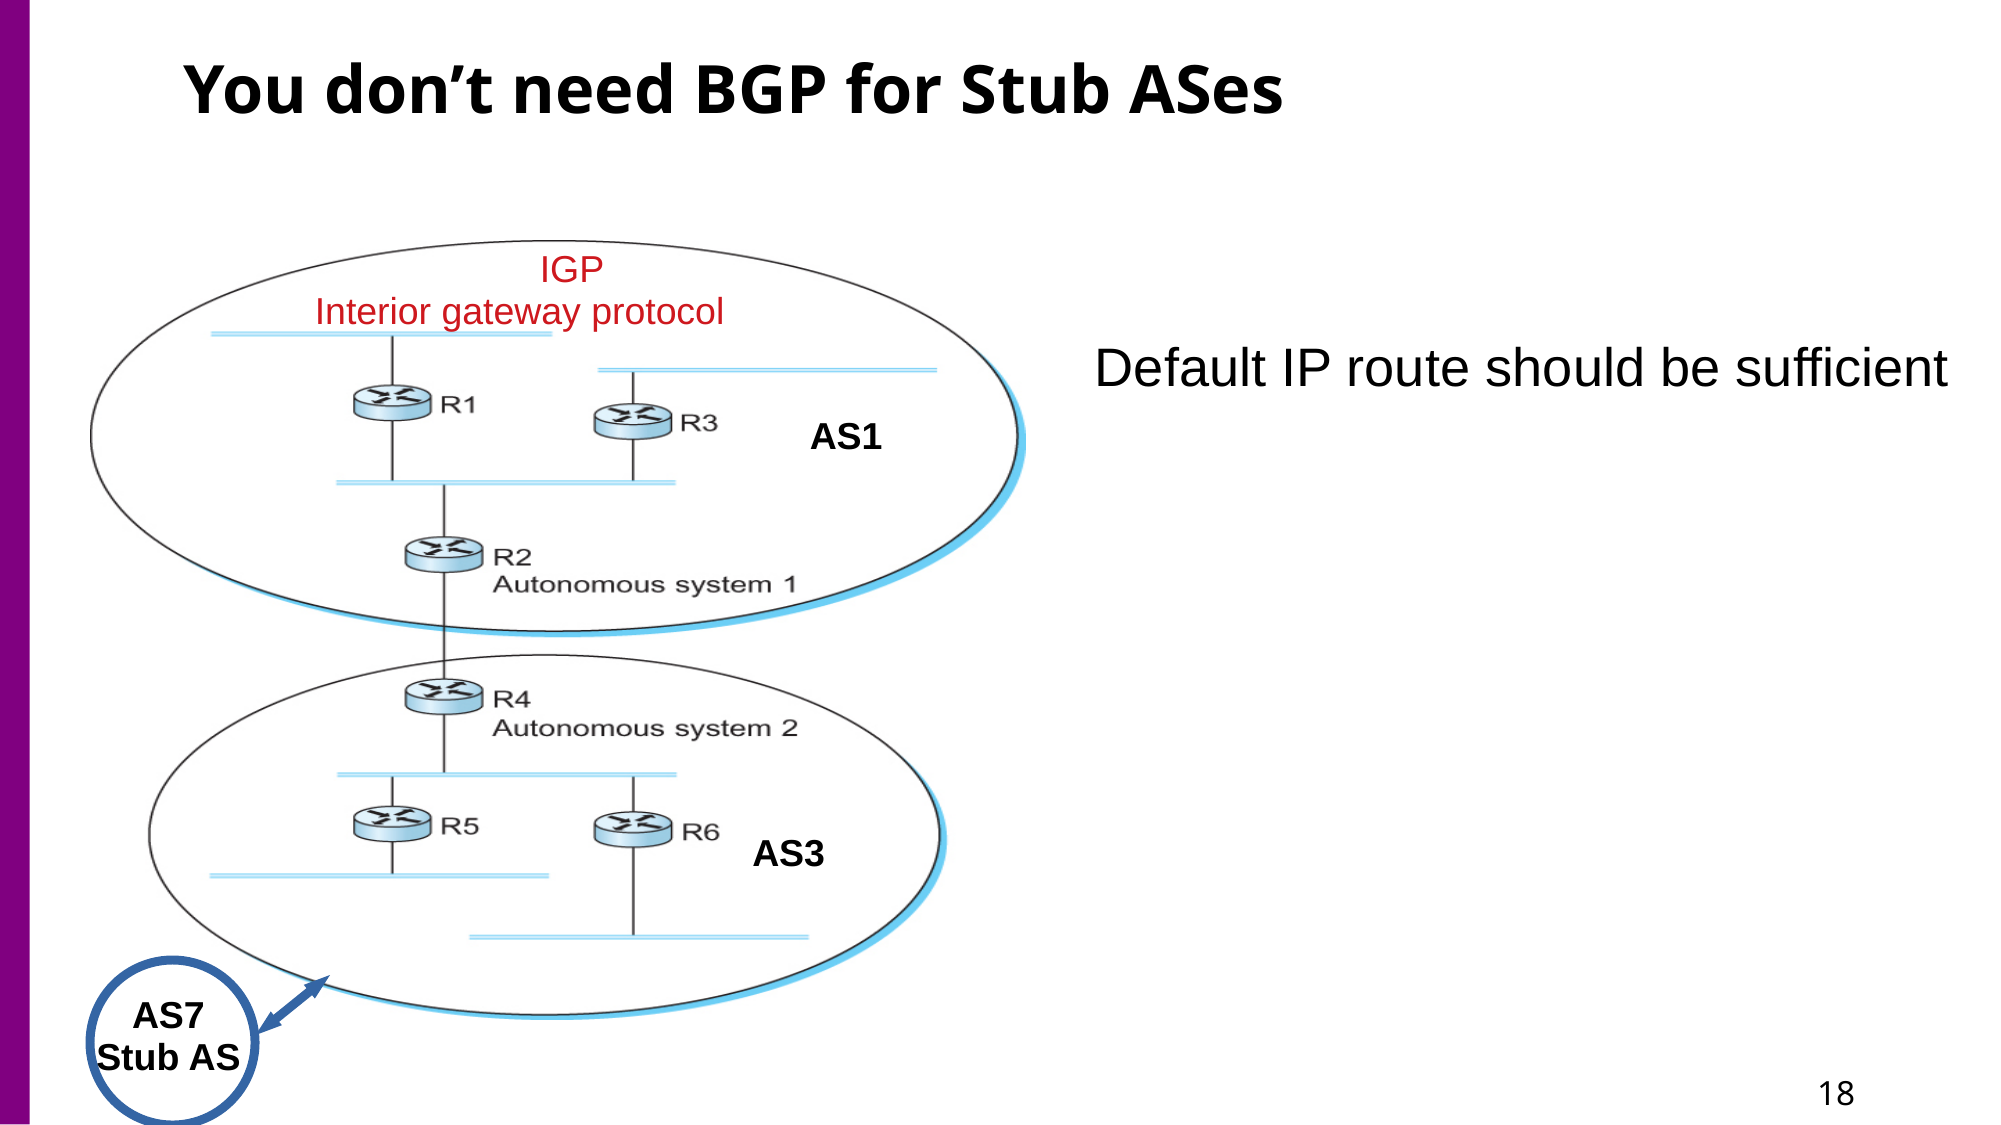

# You don’t need BGP for Stub ASes
 IGP
 Interior gateway protocol
Default IP route should be sufficient
AS1
AS3
AS7
Stub AS